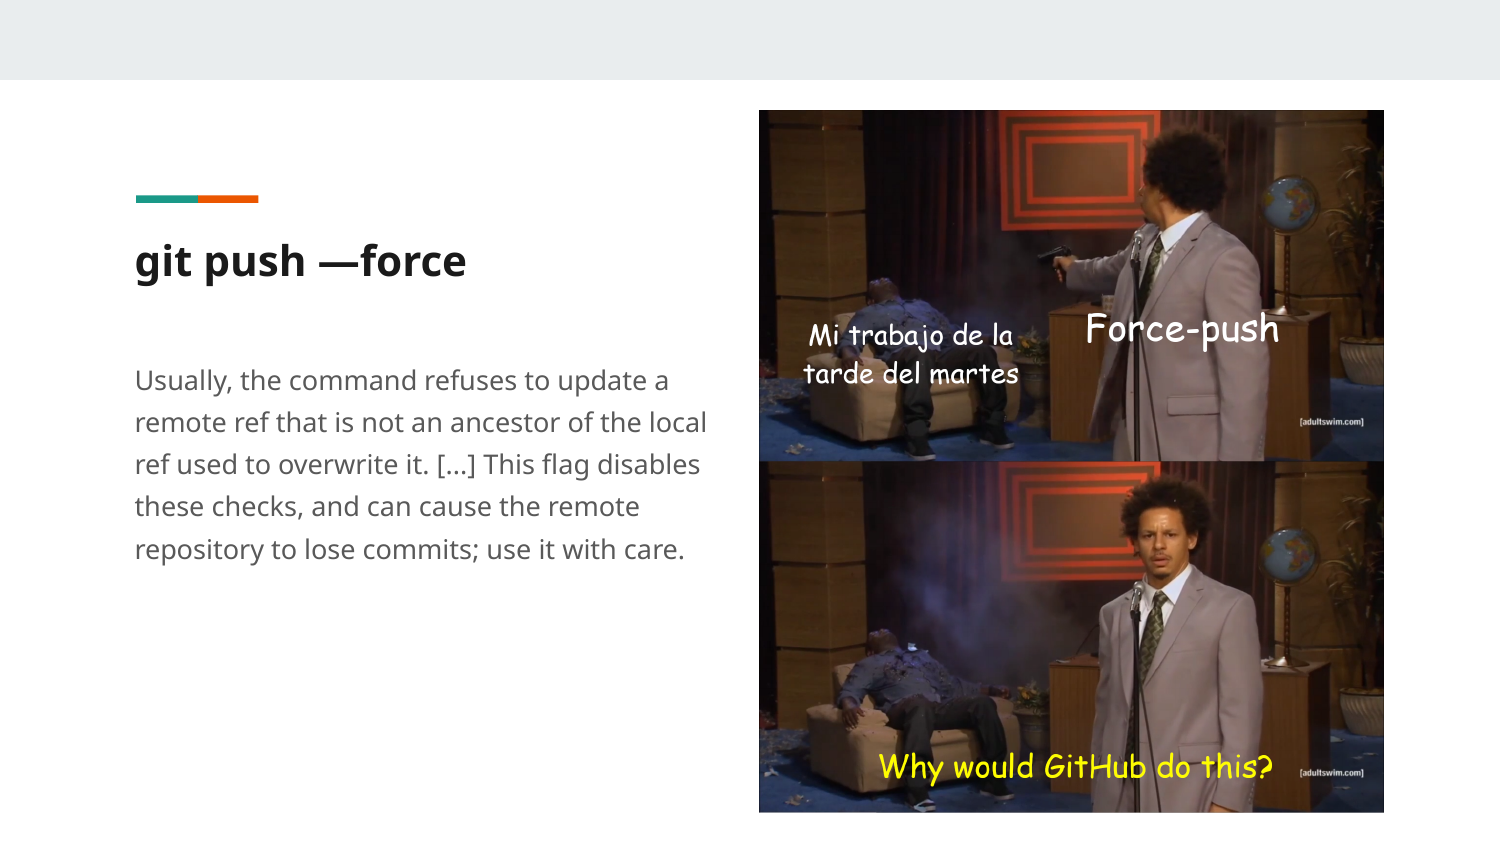

# git push —force
Usually, the command refuses to update a remote ref that is not an ancestor of the local ref used to overwrite it. [...] This flag disables these checks, and can cause the remote repository to lose commits; use it with care.